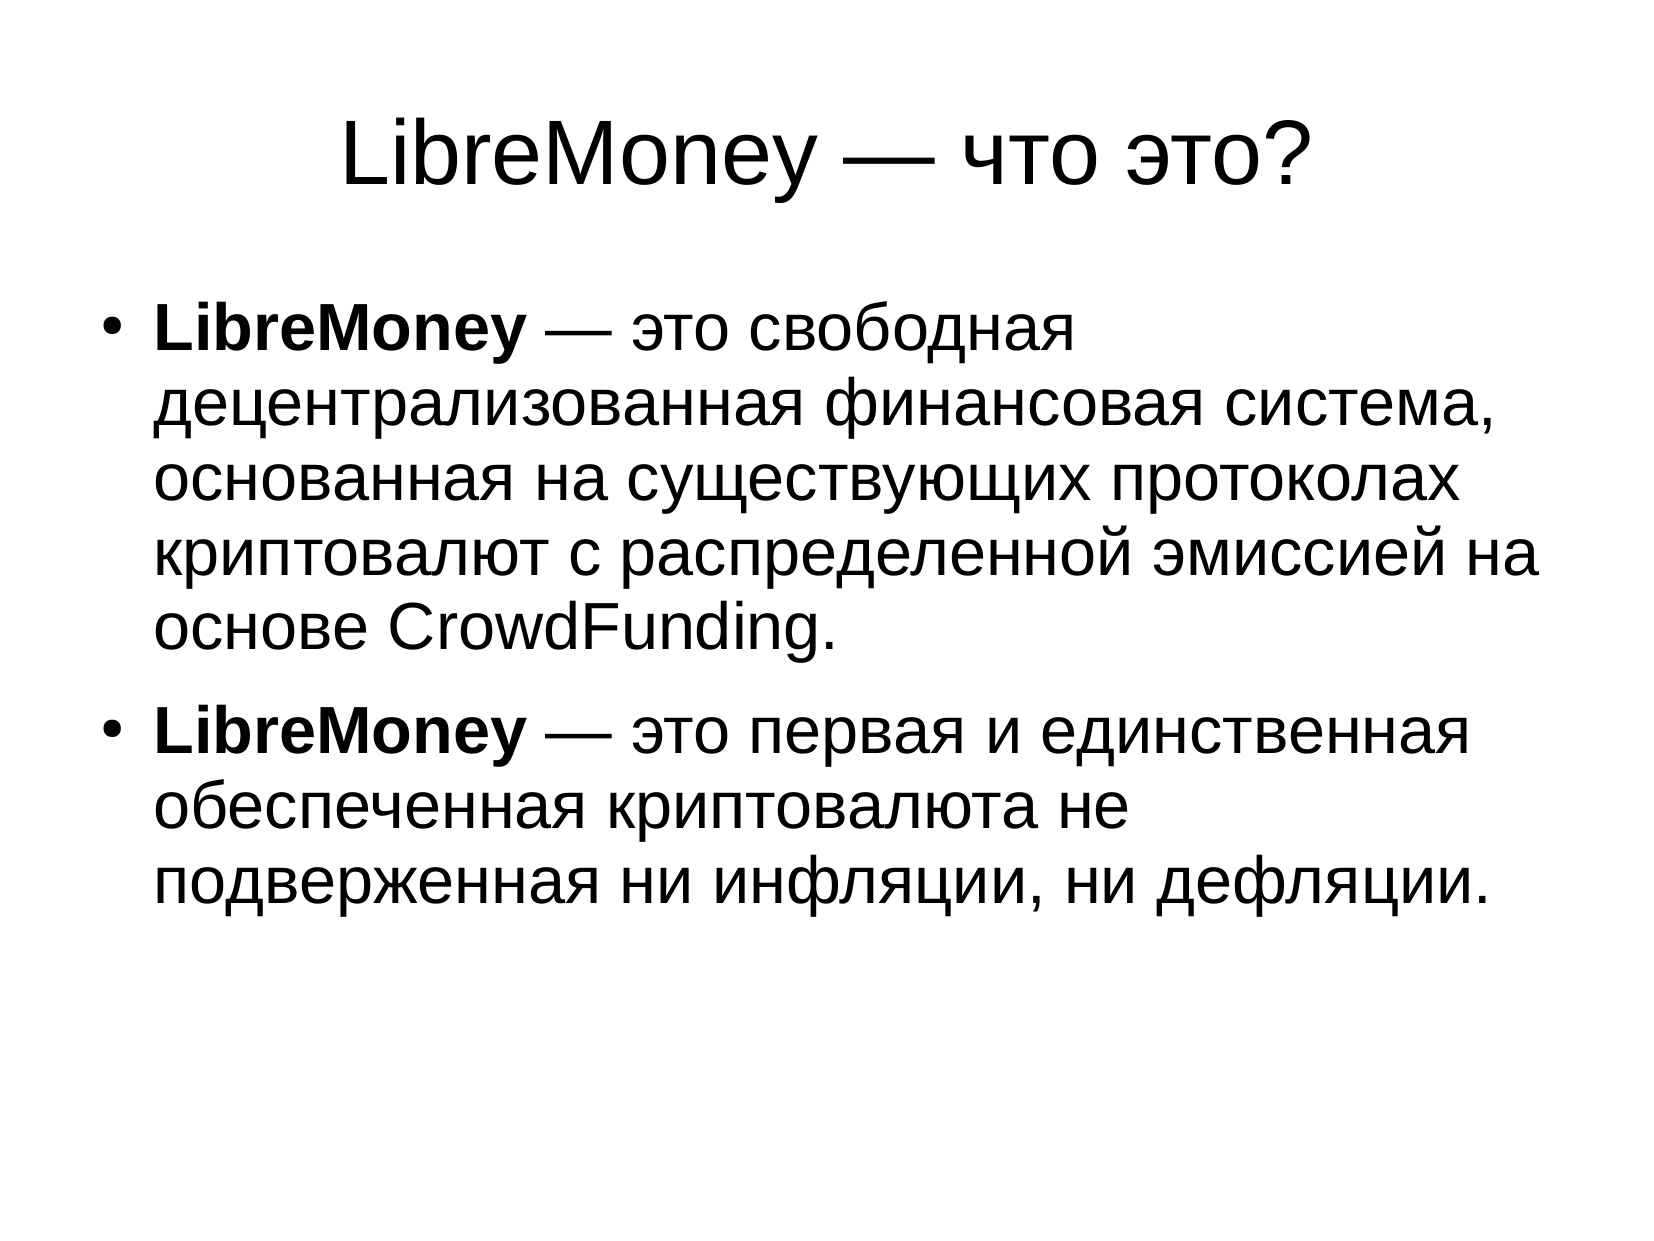

# LibreMoney — что это?
LibreMoney — это свободная децентрализованная финансовая система, основанная на существующих протоколах криптовалют с распределенной эмиссией на основе CrowdFunding.
LibreMoney — это первая и единственная обеспеченная криптовалюта не подверженная ни инфляции, ни дефляции.